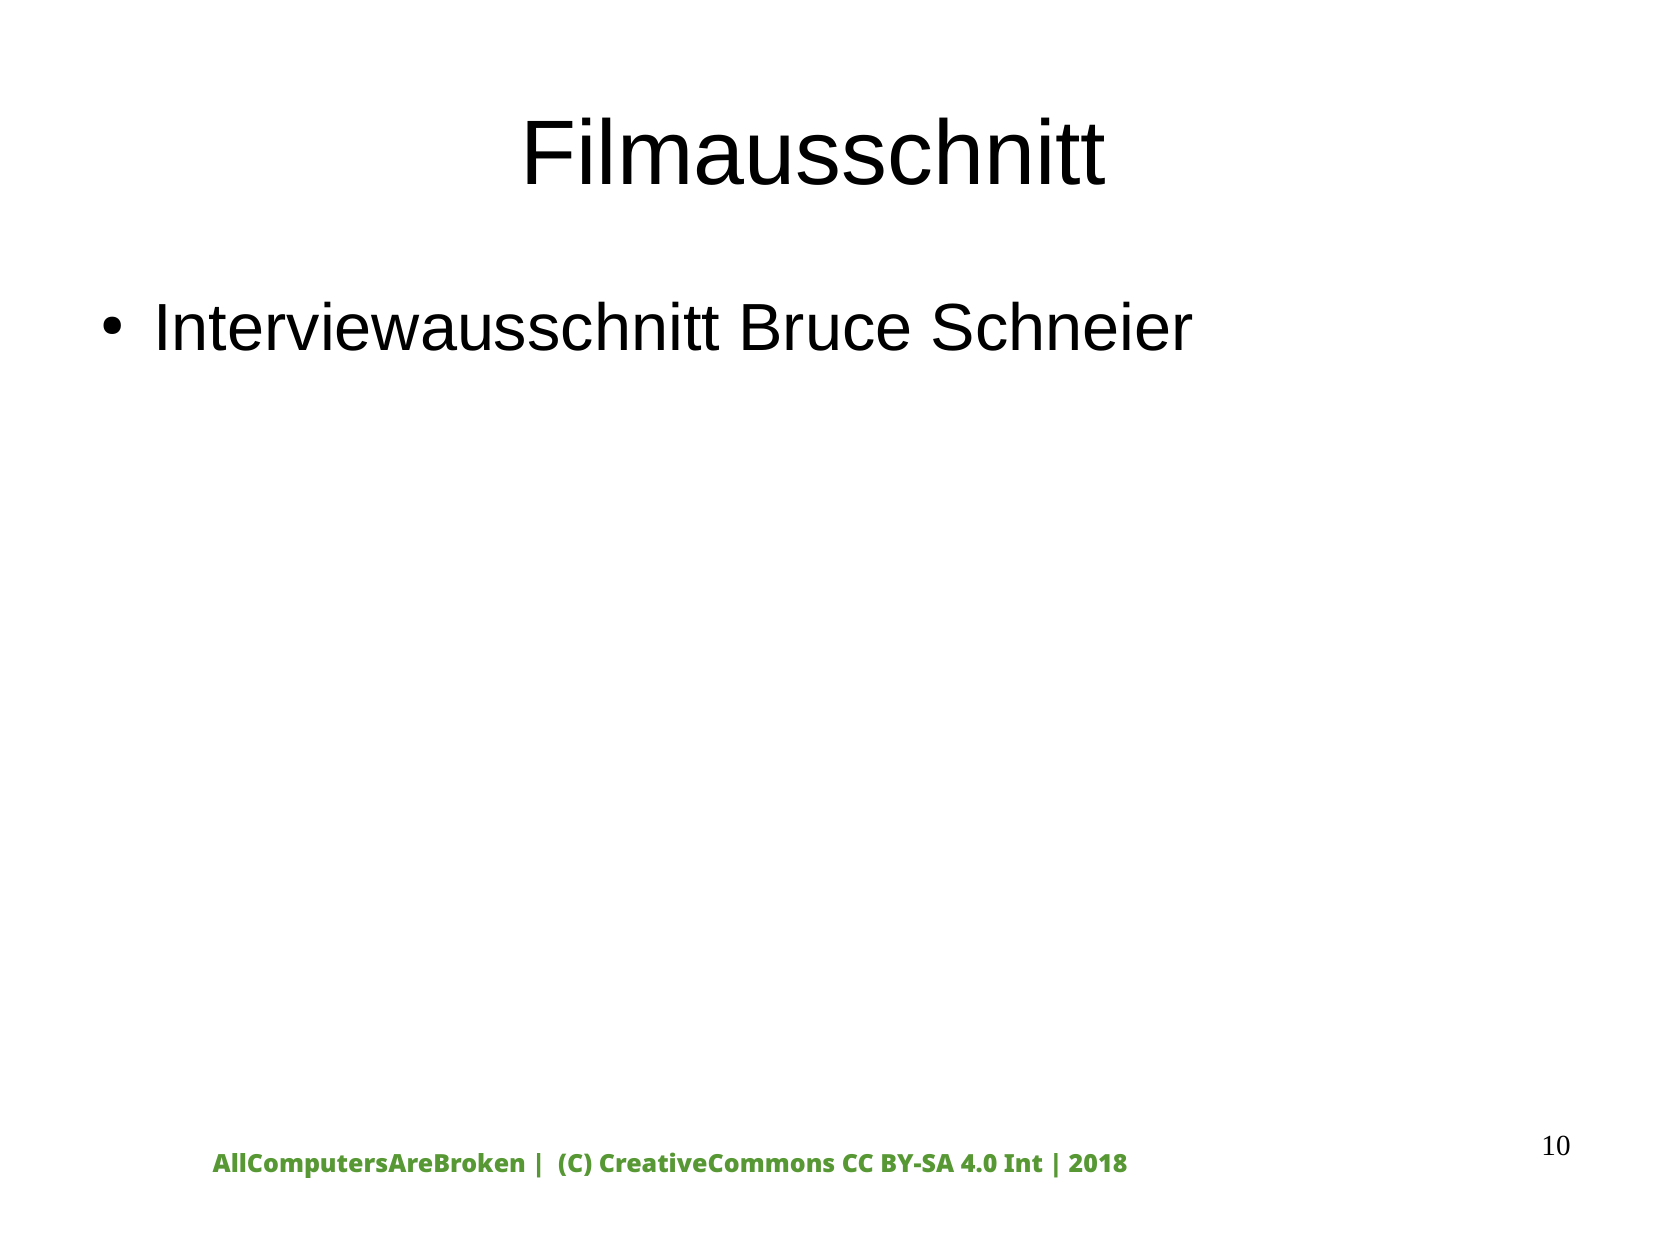

# Filmausschnitt
Interviewausschnitt Bruce Schneier
10
AllComputersAreBroken | benlason | (c) Creative Commons CC By-SA 4.0 Int